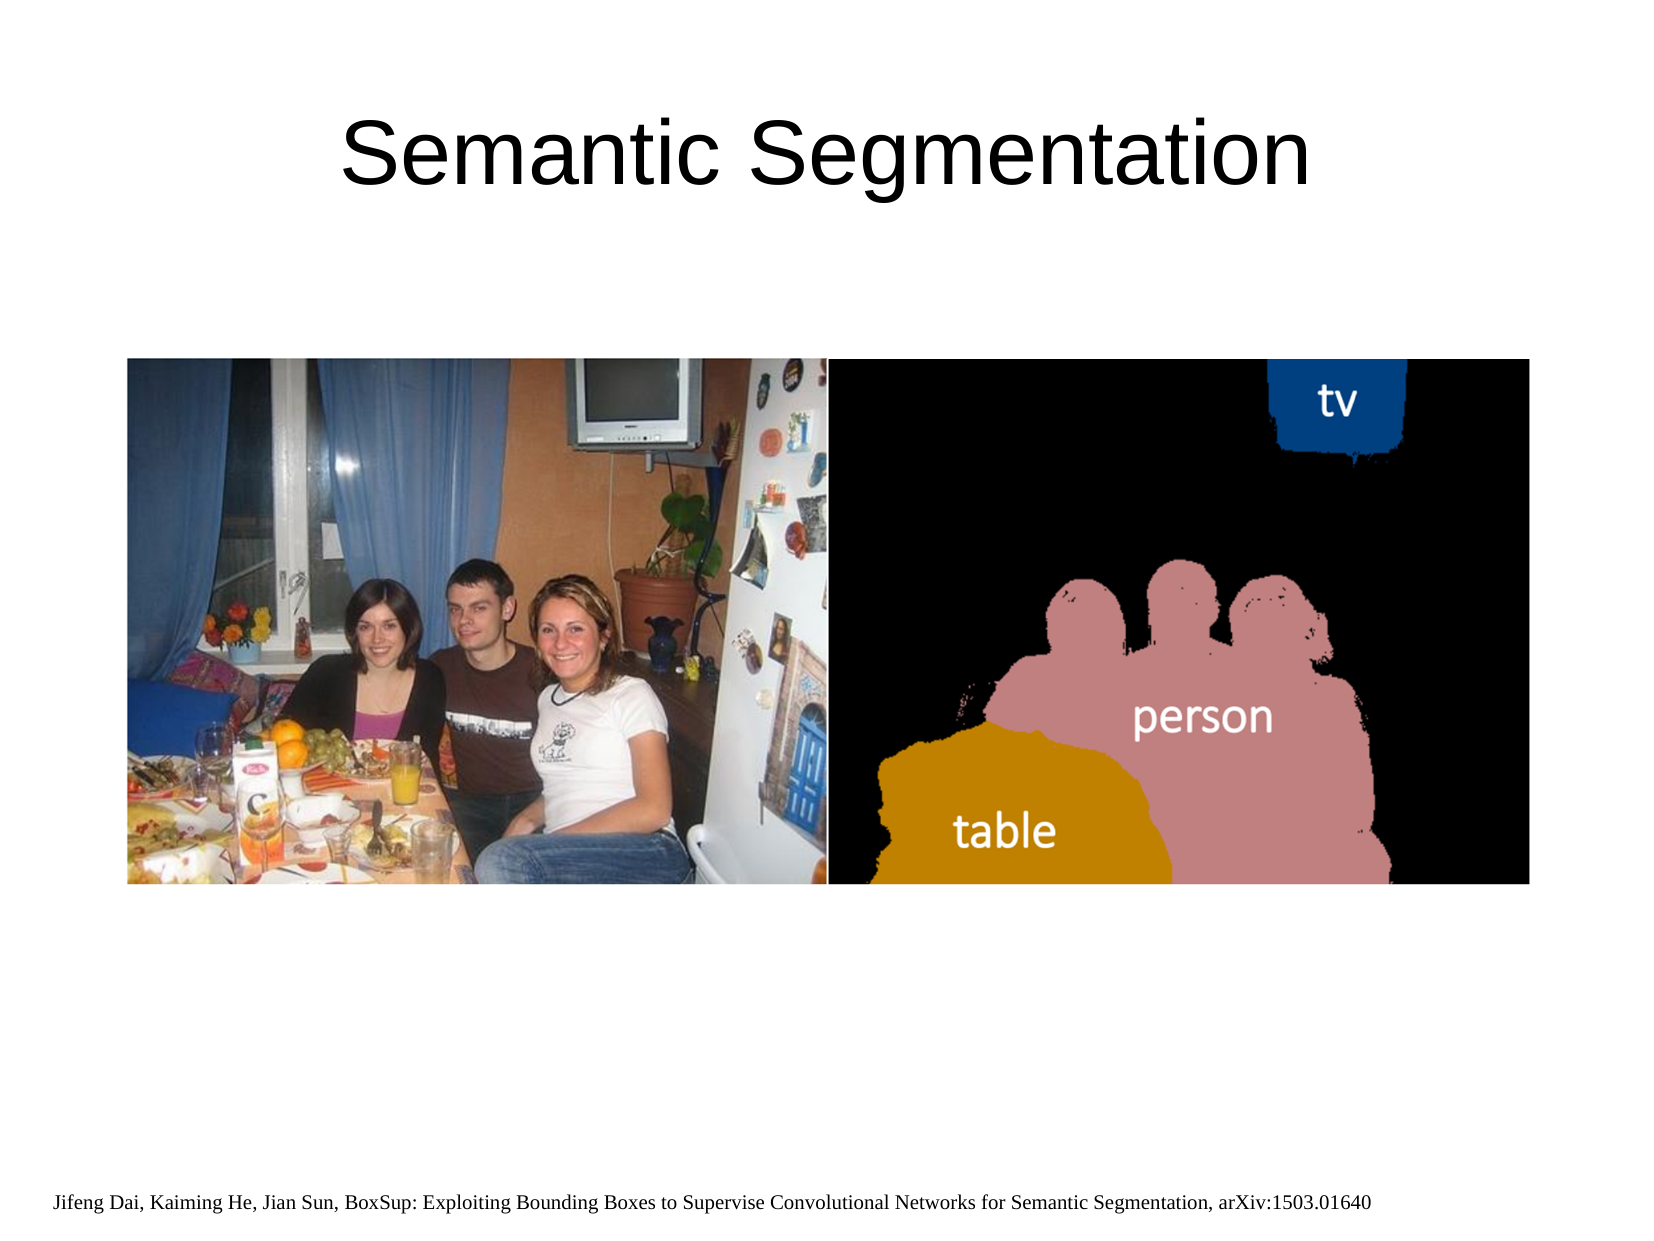

# Semantic Segmentation
Jifeng Dai, Kaiming He, Jian Sun, BoxSup: Exploiting Bounding Boxes to Supervise Convolutional Networks for Semantic Segmentation, arXiv:1503.01640